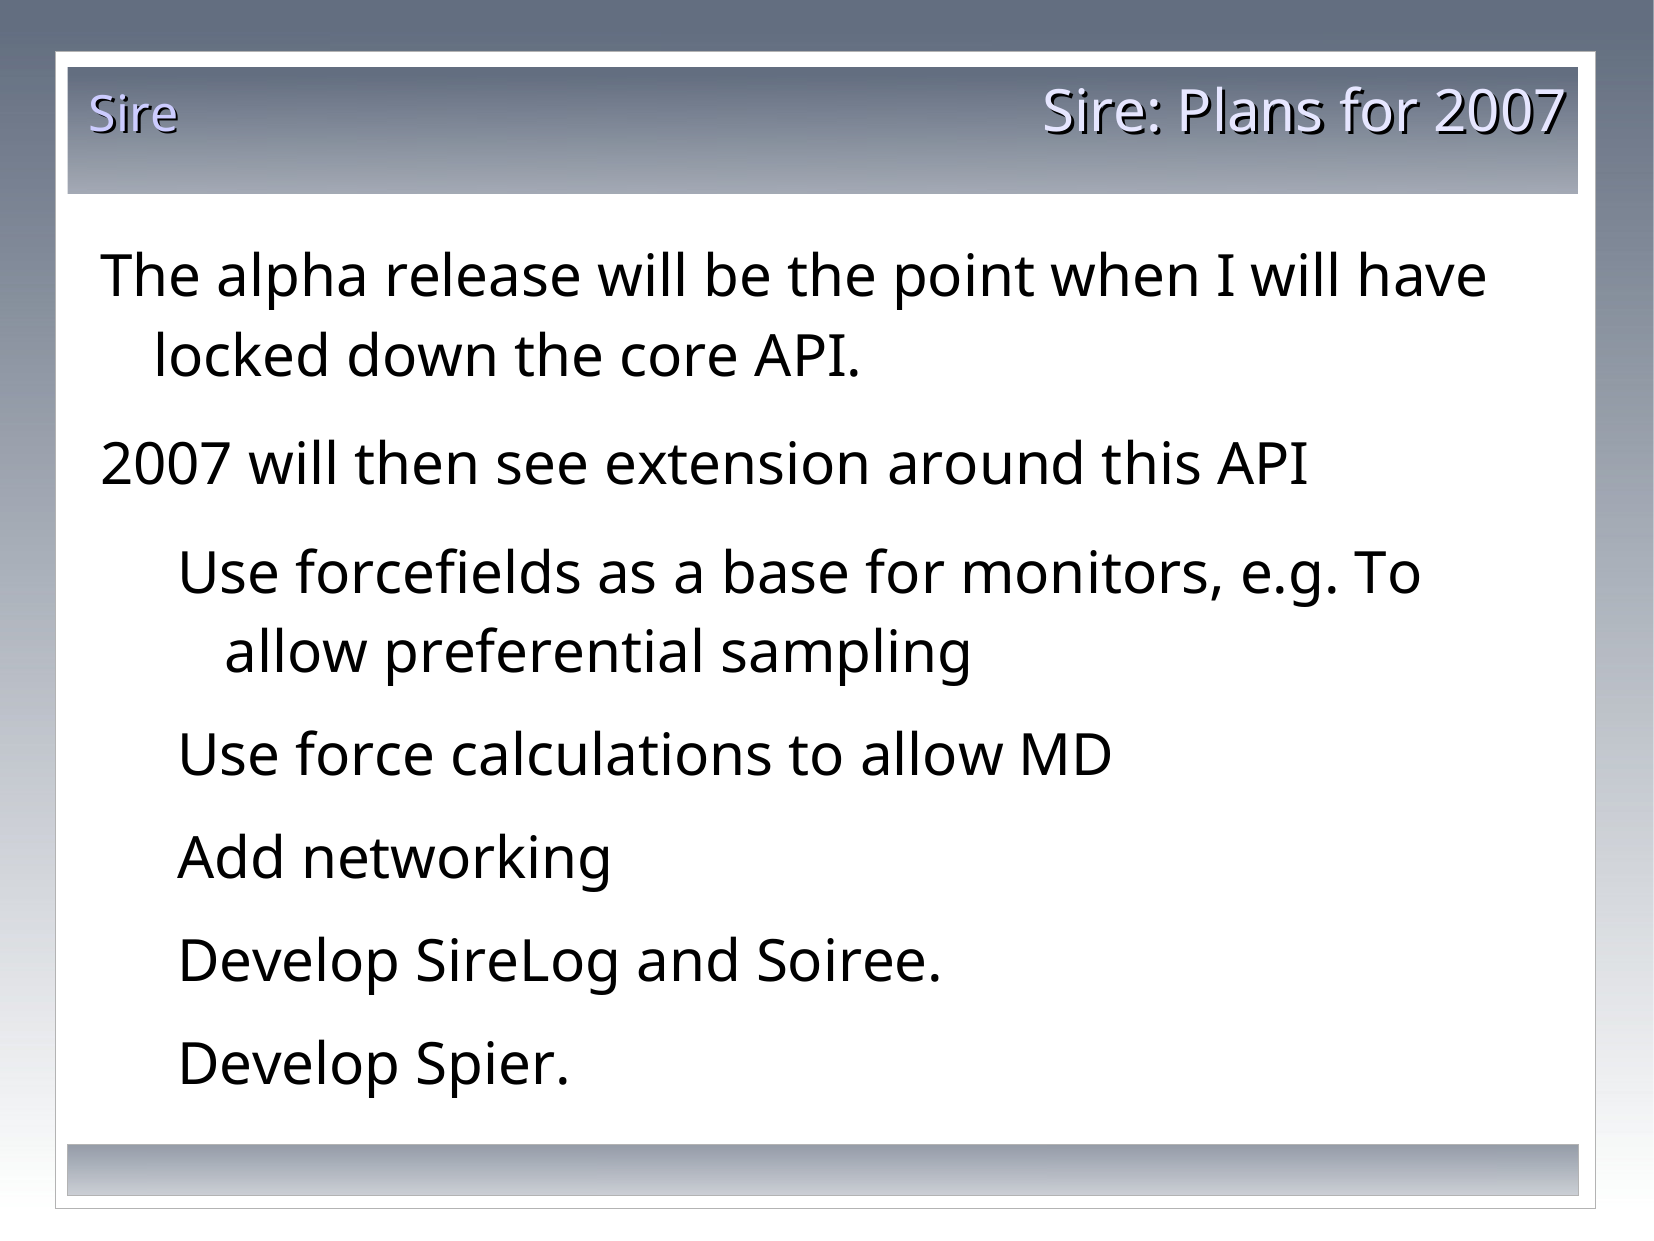

# Sire: Plans for 2007
The alpha release will be the point when I will have locked down the core API.
2007 will then see extension around this API
Use forcefields as a base for monitors, e.g. To allow preferential sampling
Use force calculations to allow MD
Add networking
Develop SireLog and Soiree.
Develop Spier.